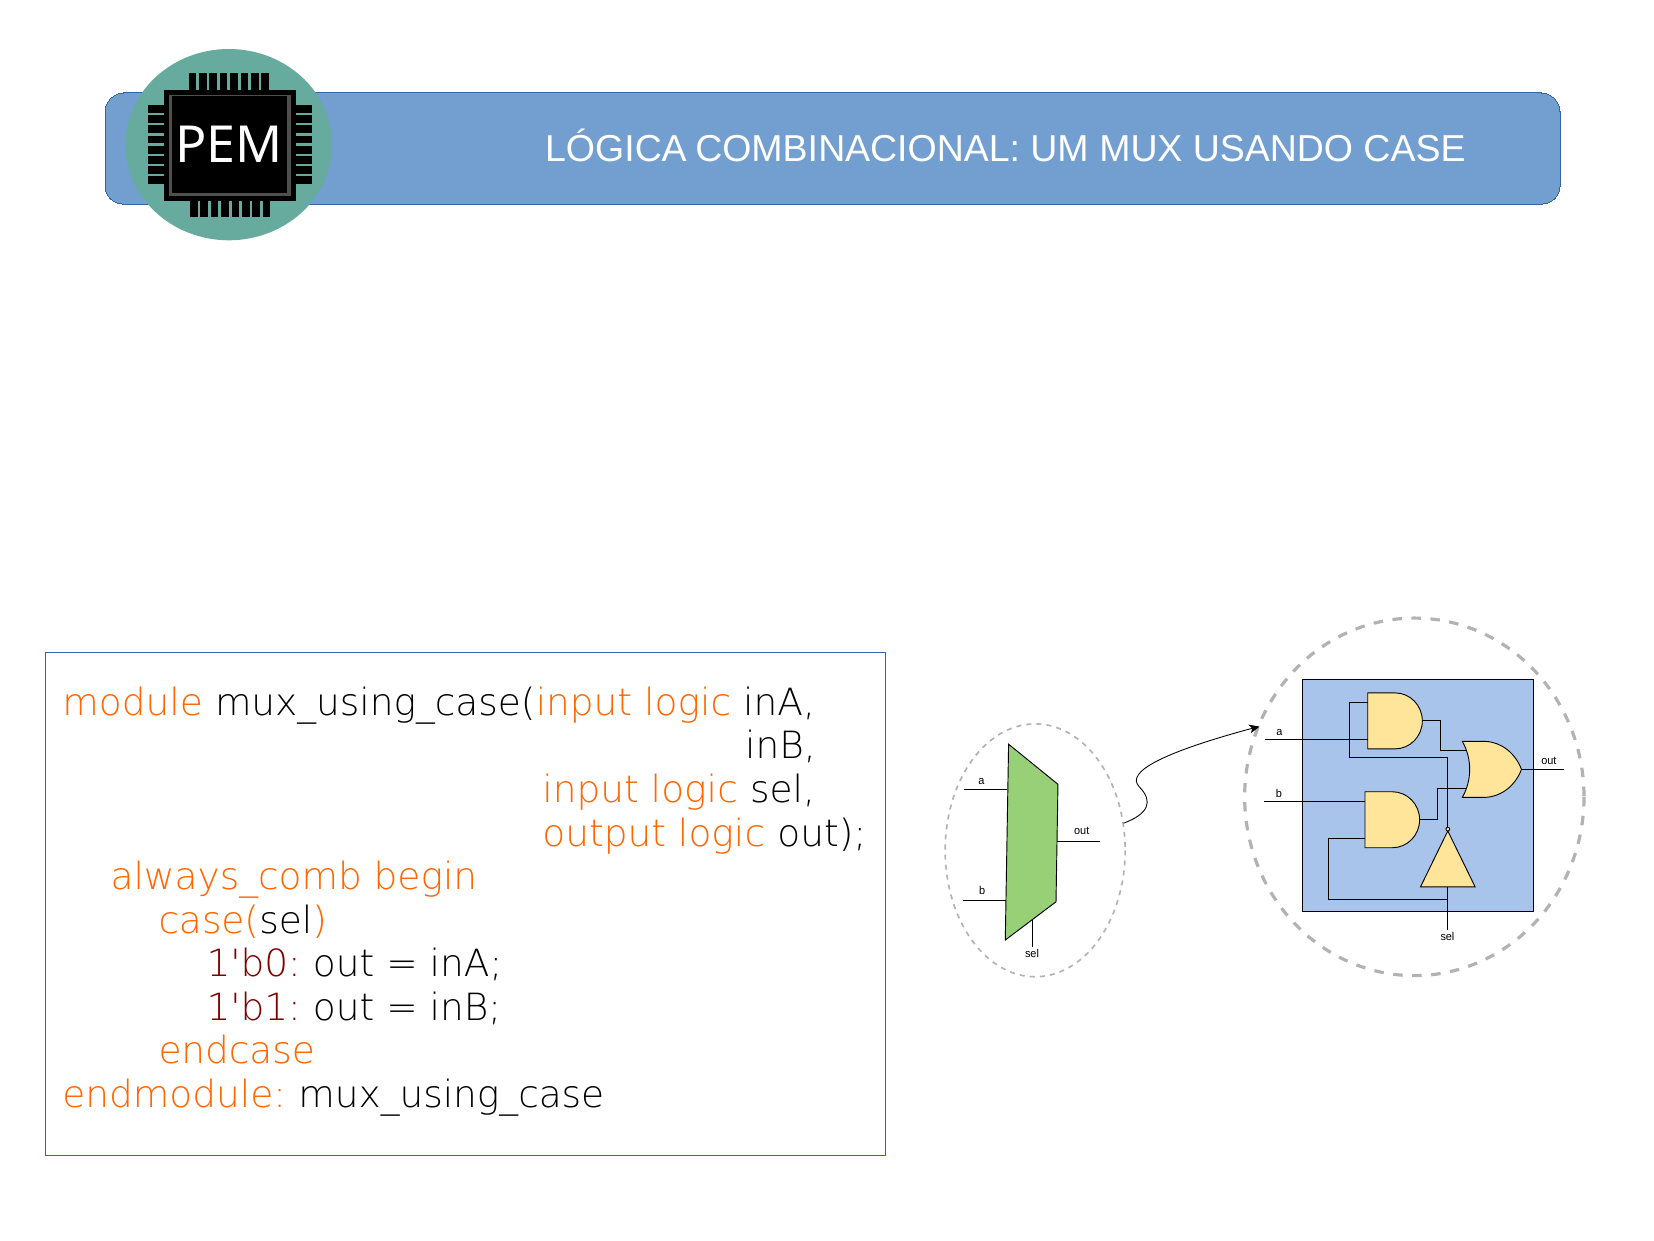

LÓGICA COMBINACIONAL: UM MUX USANDO CASE
module mux_using_case(input logic inA, inB,
 input logic sel,
 output logic out);
 always_comb begin
 case(sel)
 1'b0: out = inA;
 1'b1: out = inB;
 endcase
endmodule: mux_using_case